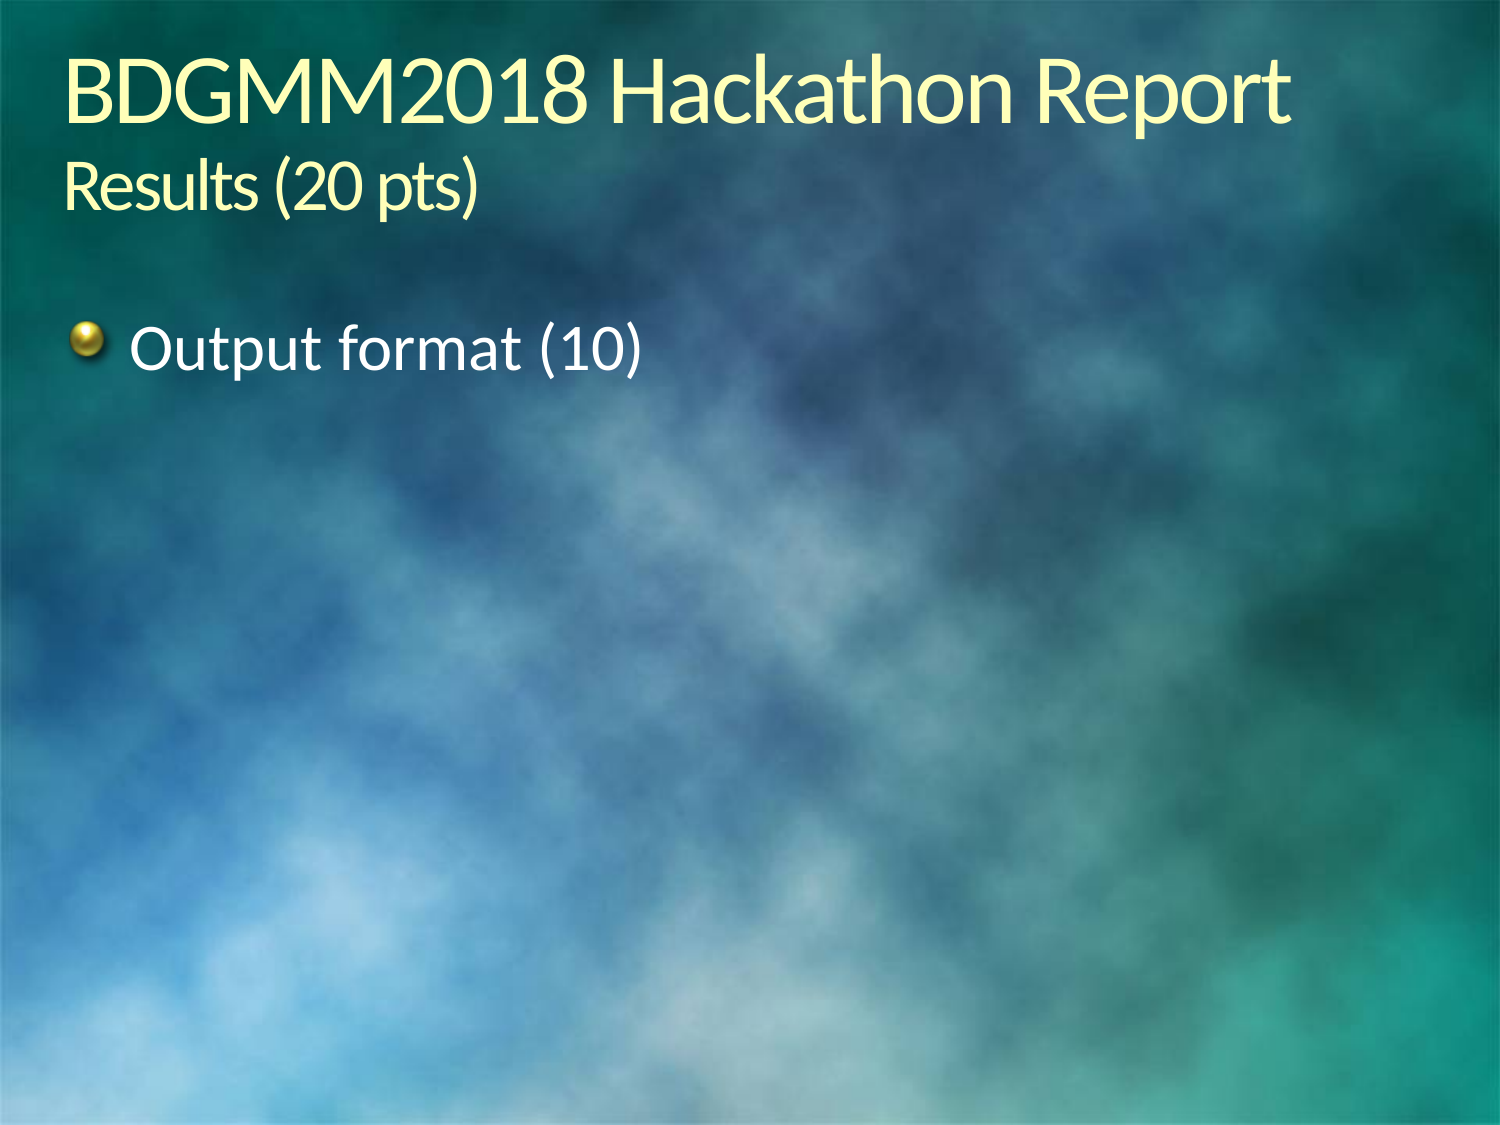

# BDGMM2018 Hackathon Report Results (20 pts)
Output format (10)